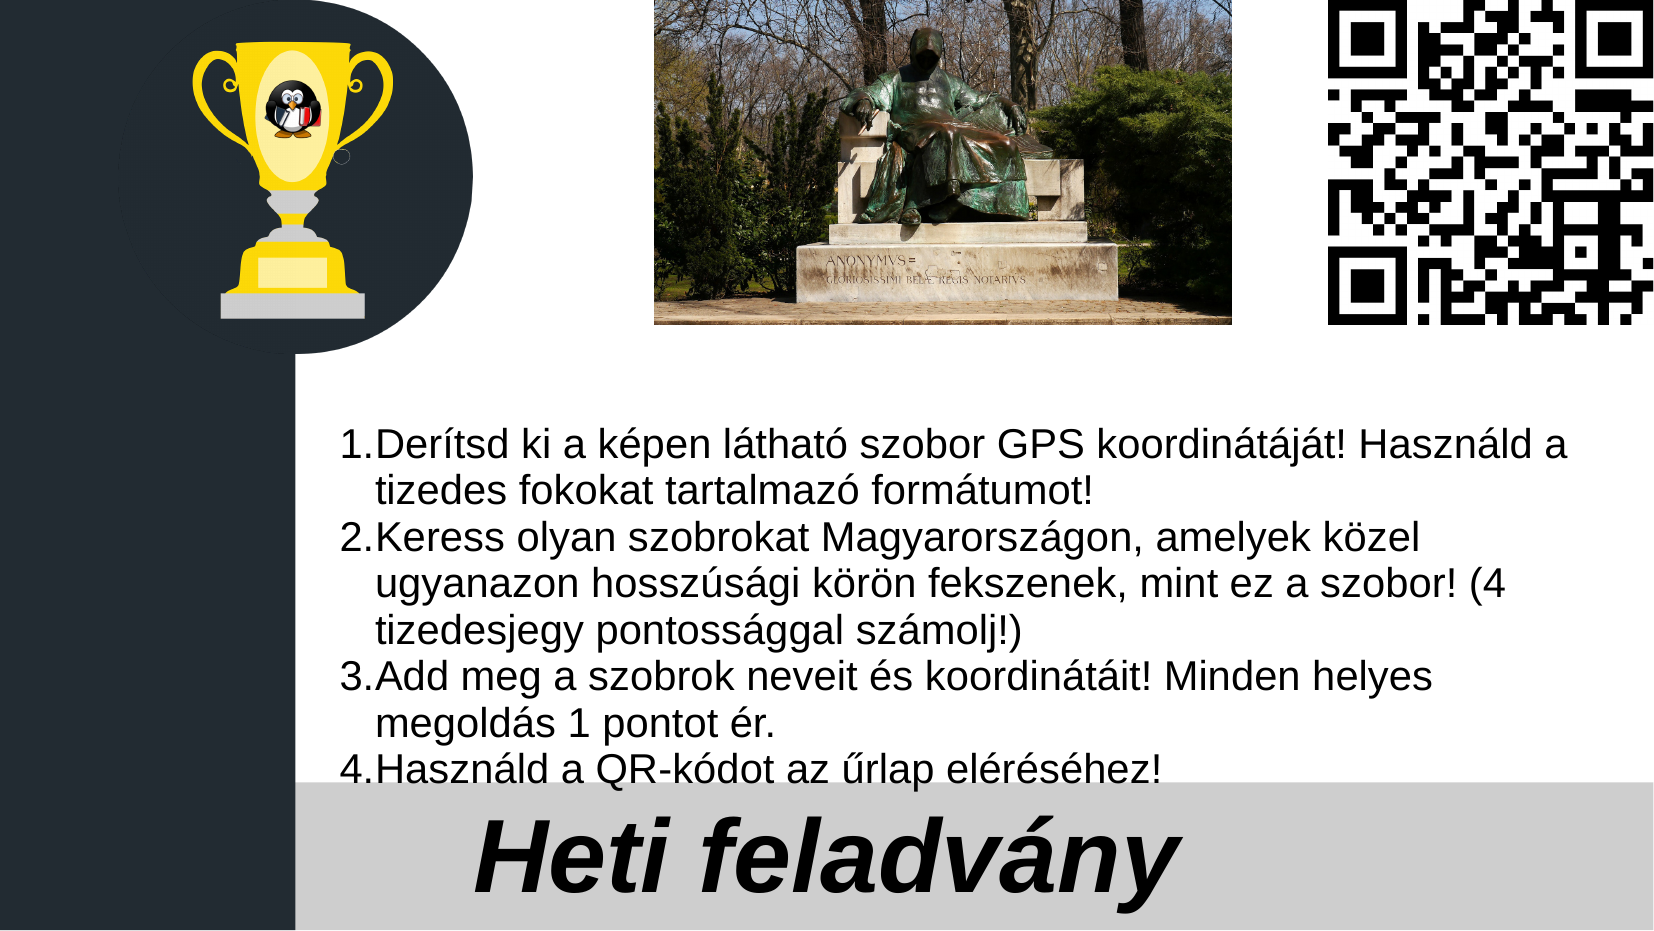

Derítsd ki a képen látható szobor GPS koordinátáját! Használd a tizedes fokokat tartalmazó formátumot!
Keress olyan szobrokat Magyarországon, amelyek közel ugyanazon hosszúsági körön fekszenek, mint ez a szobor! (4 tizedesjegy pontossággal számolj!)
Add meg a szobrok neveit és koordinátáit! Minden helyes megoldás 1 pontot ér.
Használd a QR-kódot az űrlap eléréséhez!
Heti feladvány